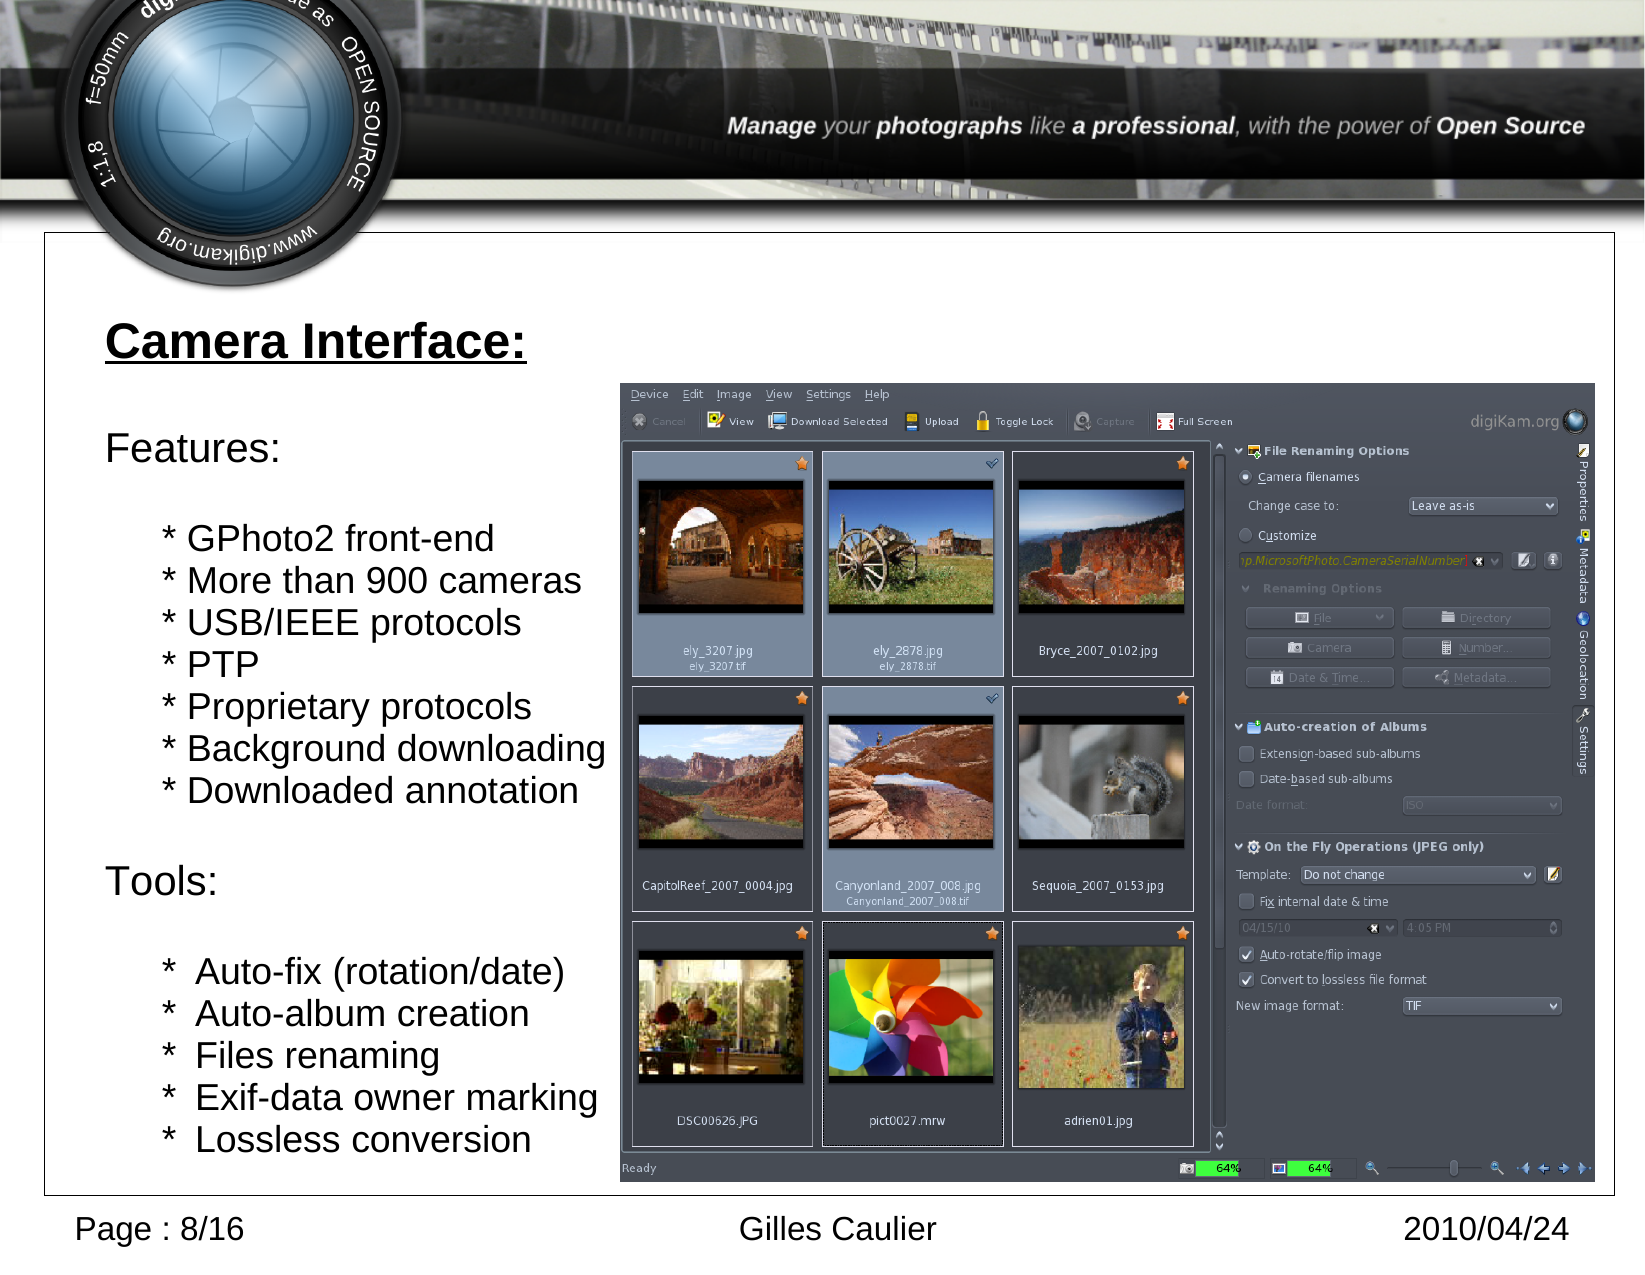

# Camera Interface: Features: * GPhoto2 front-end * More than 900 cameras * USB/IEEE protocols * PTP * Proprietary protocols * Background downloading * Downloaded annotation Tools: * Auto-fix (rotation/date) * Auto-album creation * Files renaming * Exif-data owner marking * Lossless conversion
Page : /16							Gilles Caulier							2010/04/24